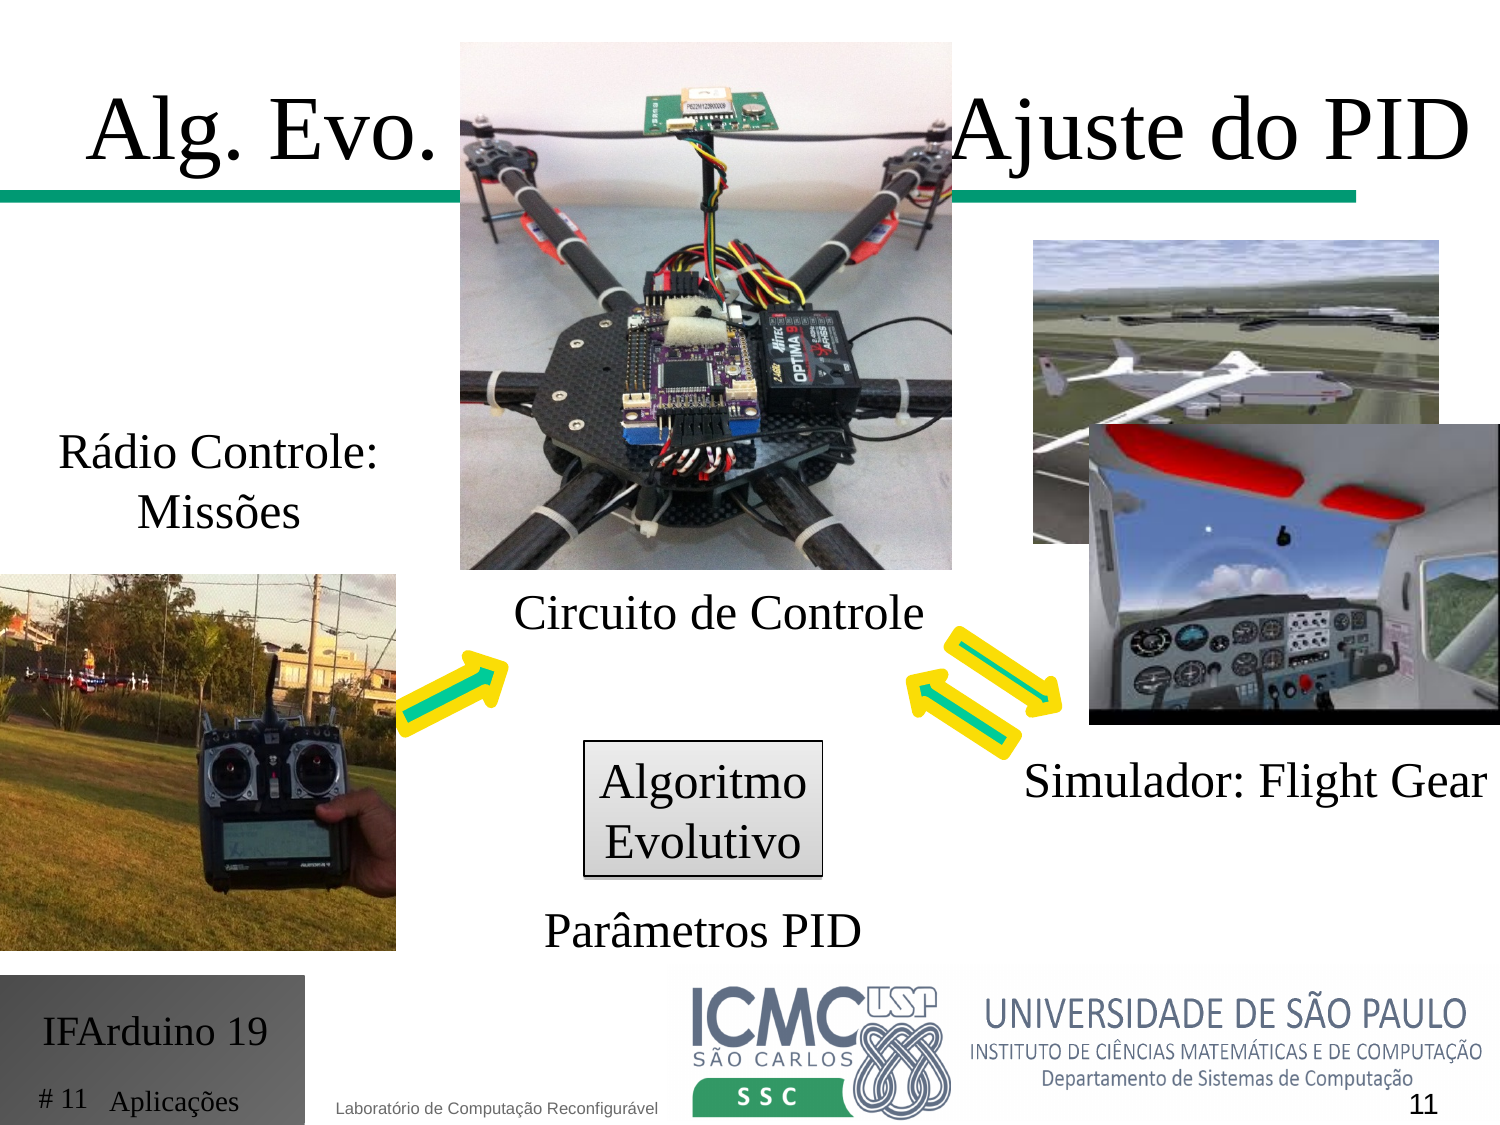

Alg. Evo. - Ajuste do PID
Rádio Controle:
Missões
Circuito de Controle
Simulador: Flight Gear
Algoritmo
Evolutivo
Parâmetros PID
Aplicações